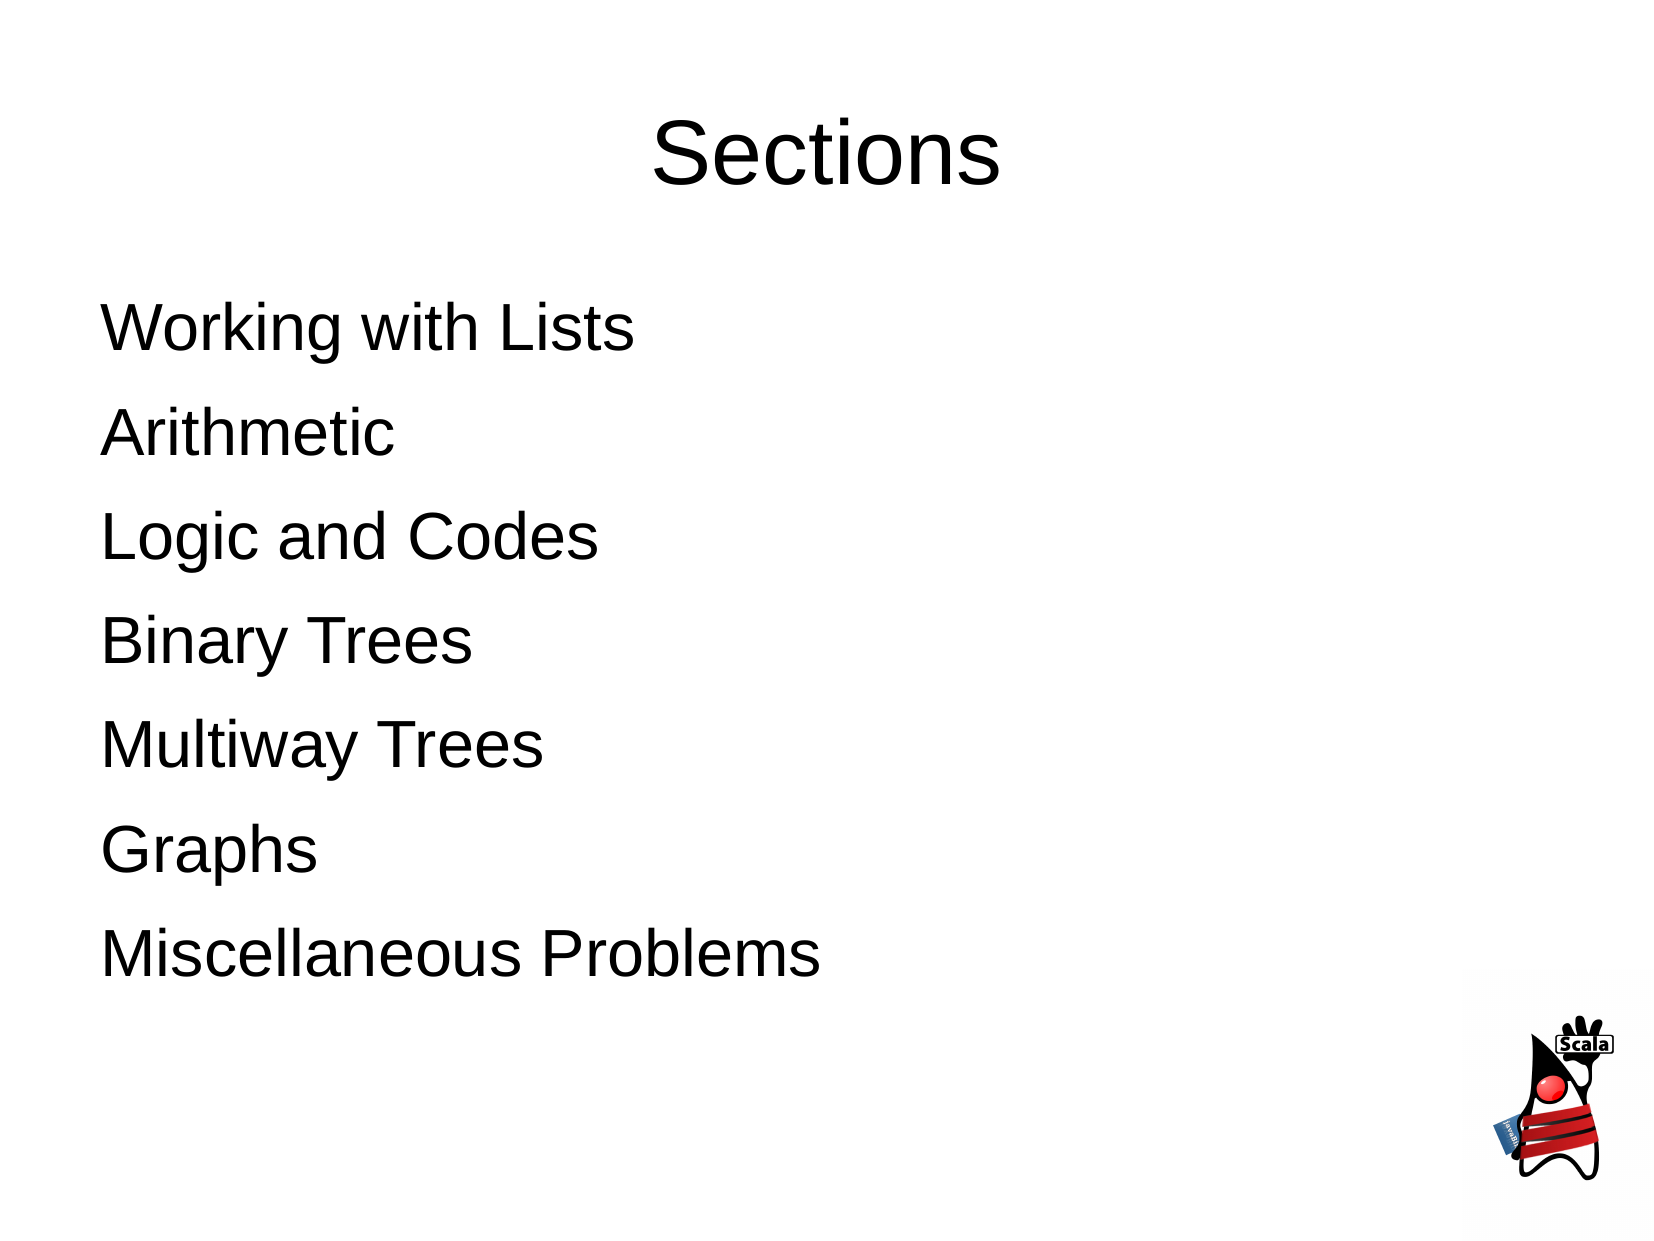

# Sections
Working with Lists
Arithmetic
Logic and Codes
Binary Trees
Multiway Trees
Graphs
Miscellaneous Problems